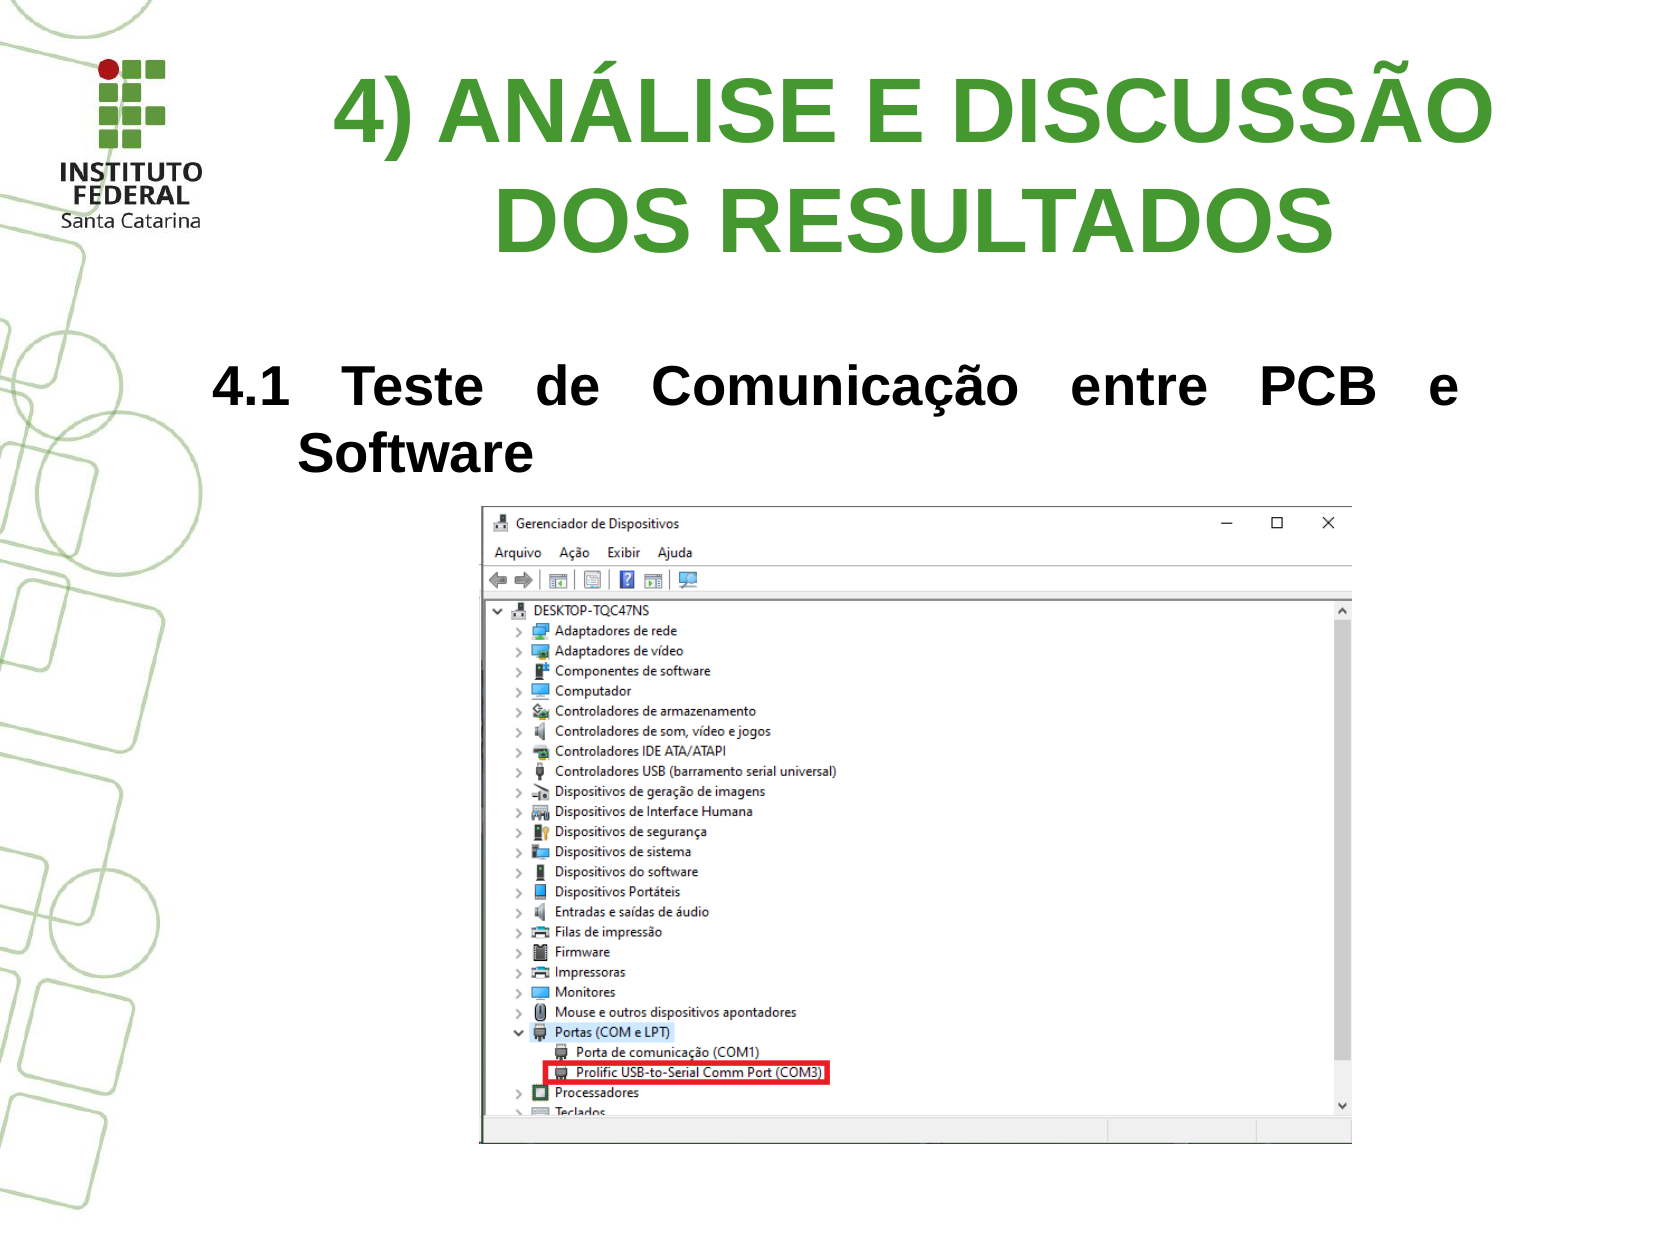

# 4) ANÁLISE E DISCUSSÃO DOS RESULTADOS
4.1 Teste de Comunicação entre PCB e Software